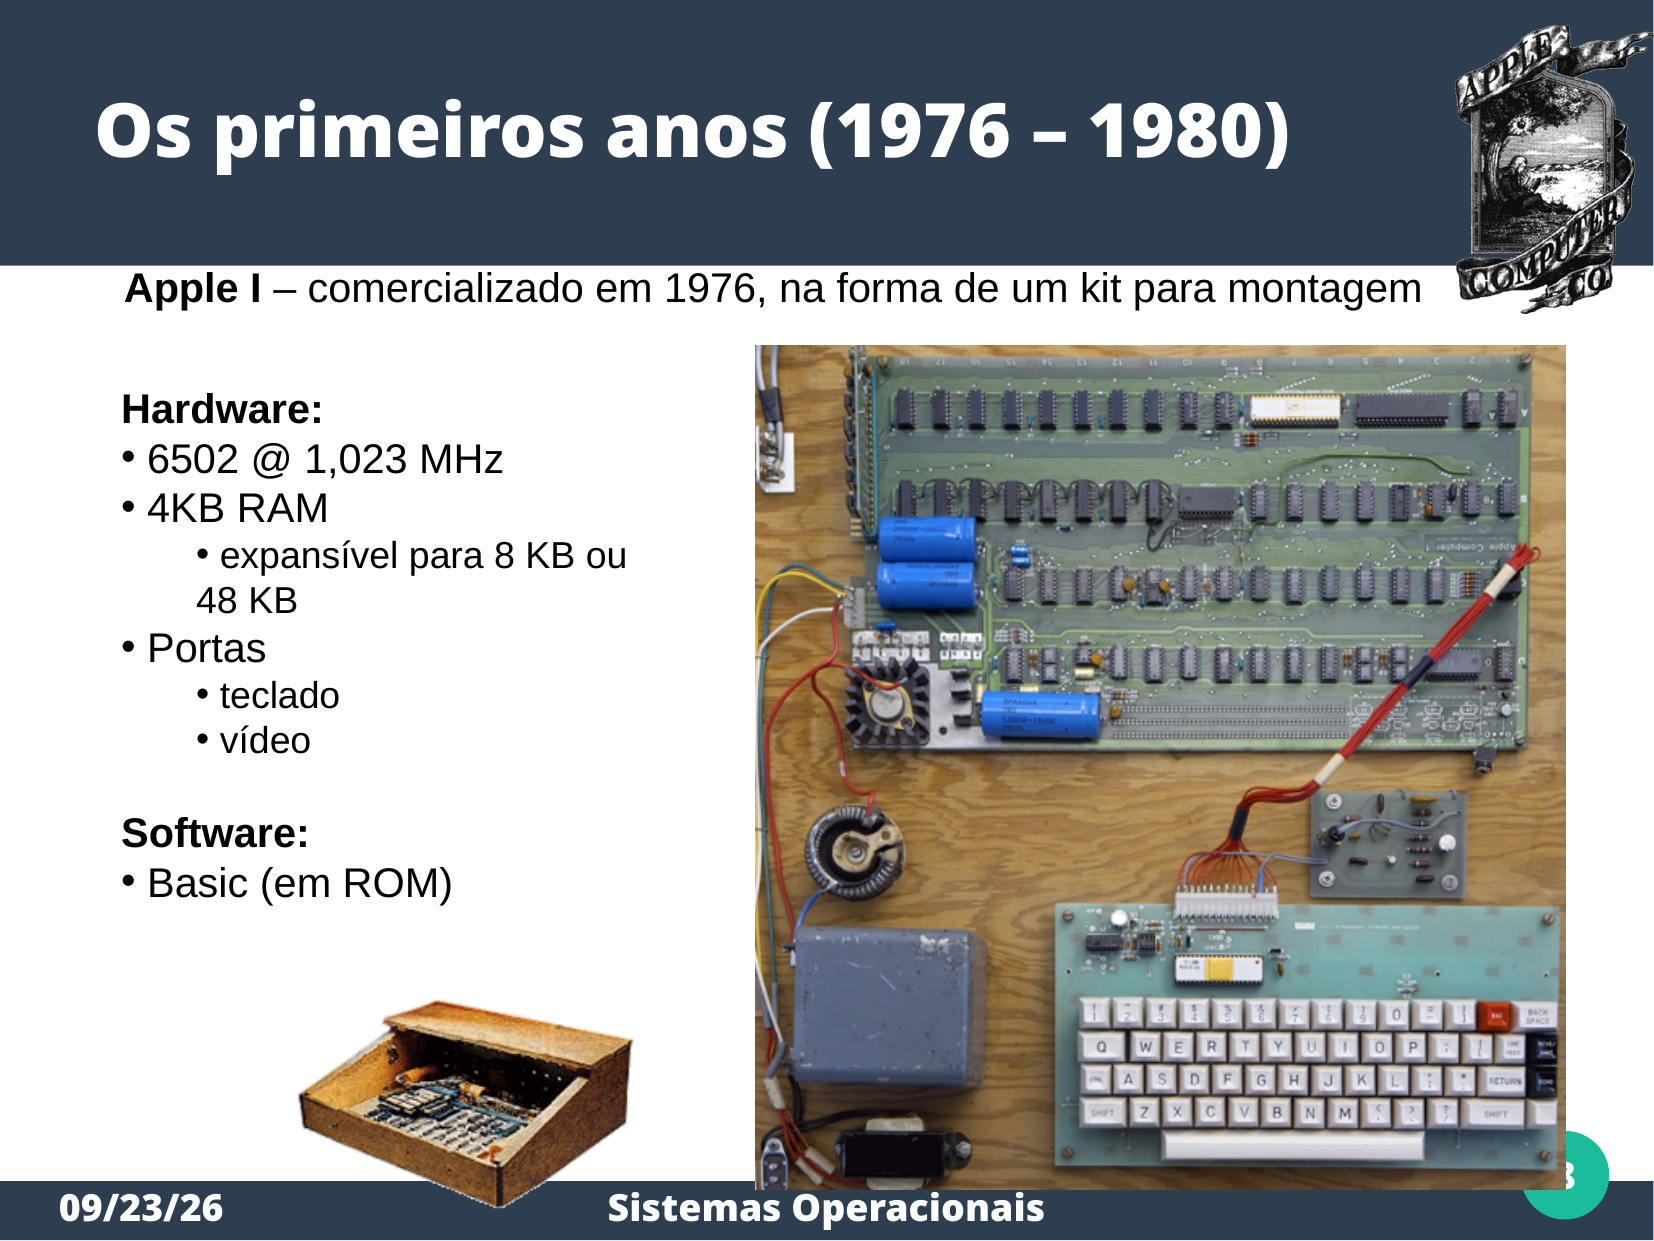

# Os primeiros anos (1976 – 1980)
Apple I – comercializado em 1976, na forma de um kit para montagem
Hardware:
 6502 @ 1,023 MHz
 4KB RAM
 expansível para 8 KB ou 48 KB
 Portas
 teclado
 vídeo
Software:
 Basic (em ROM)
8
Sistemas Operacionais